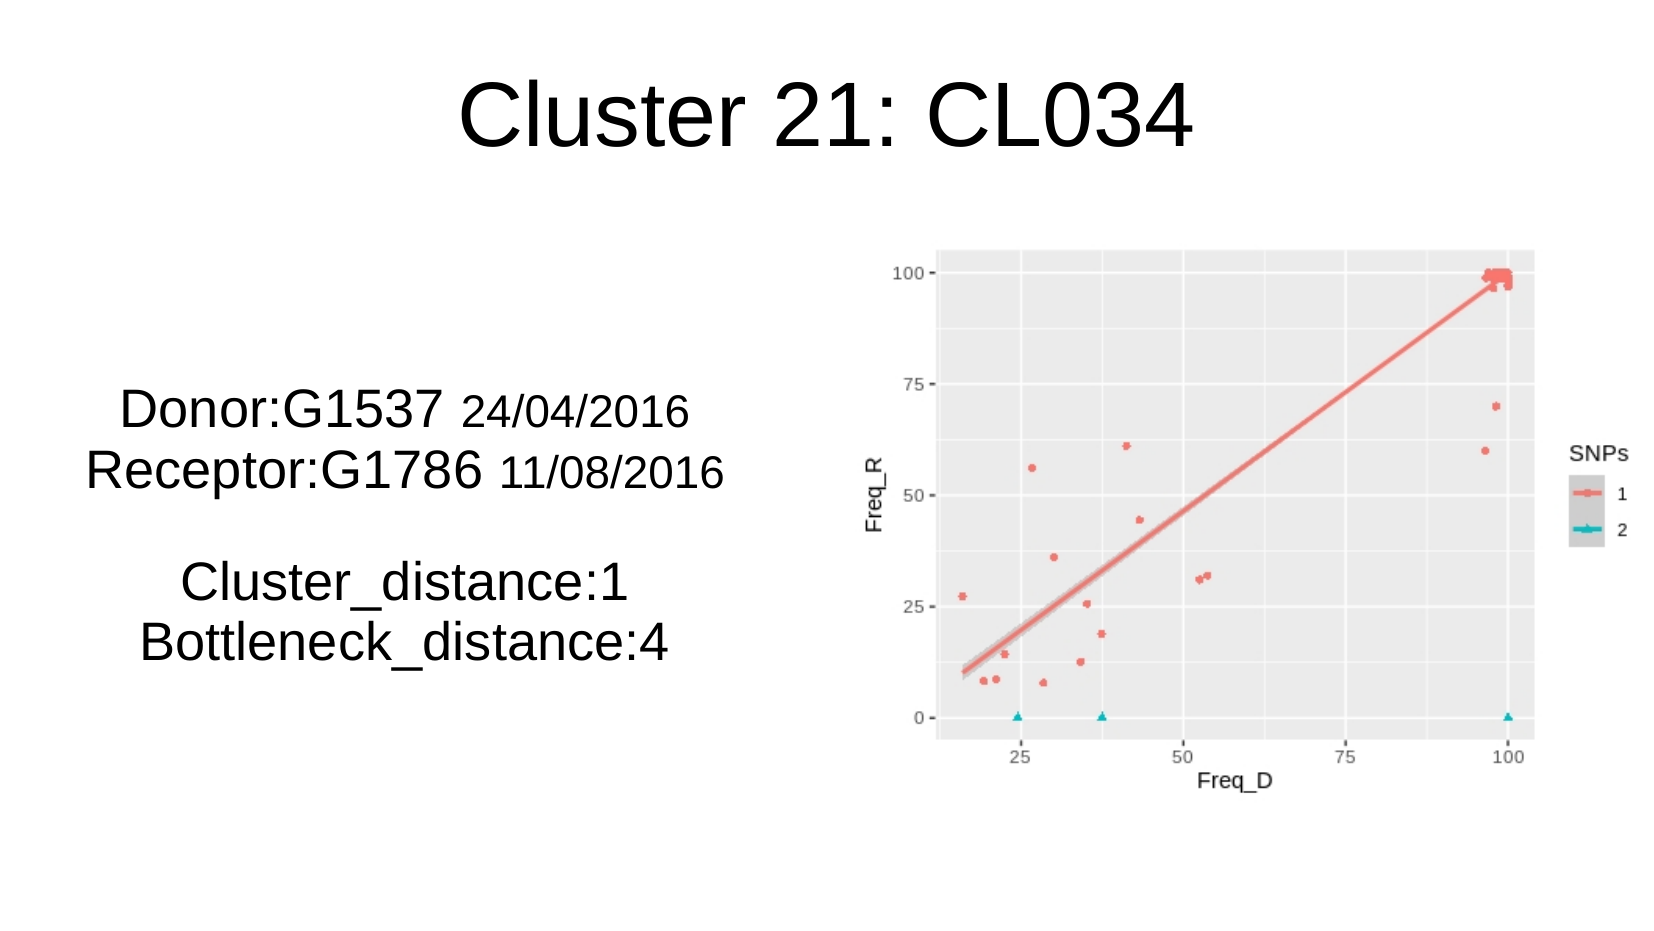

# Cluster 21: CL034
Donor:G1537 24/04/2016
Receptor:G1786 11/08/2016
Cluster_distance:1
Bottleneck_distance:4